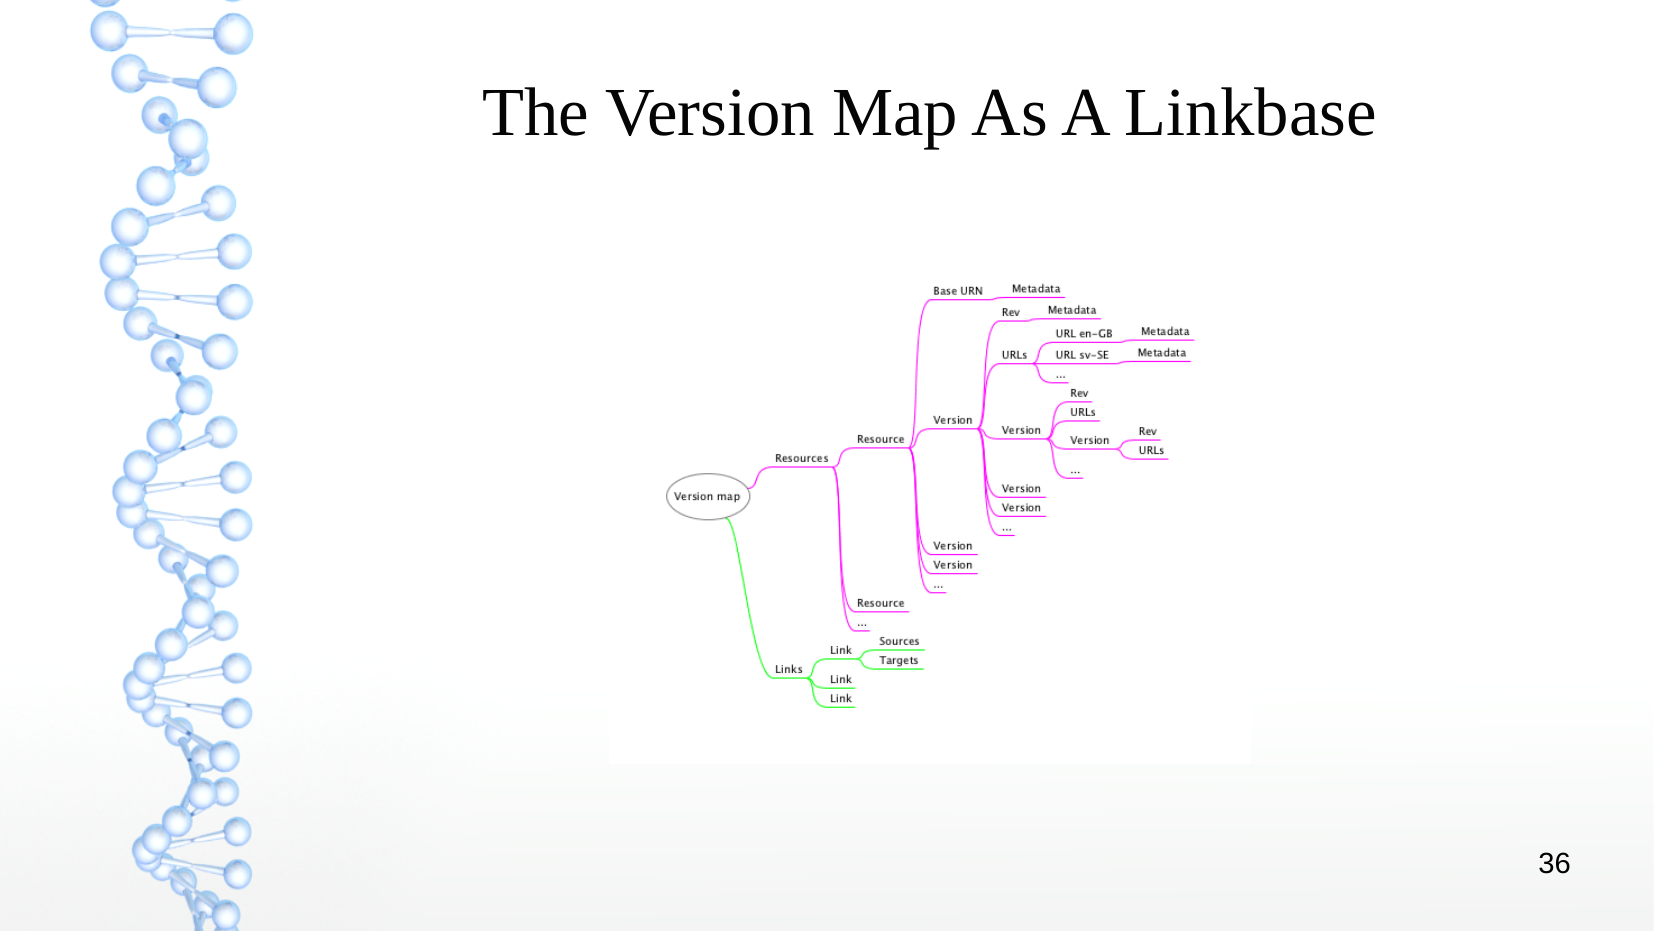

# The Version Map As A Linkbase
36